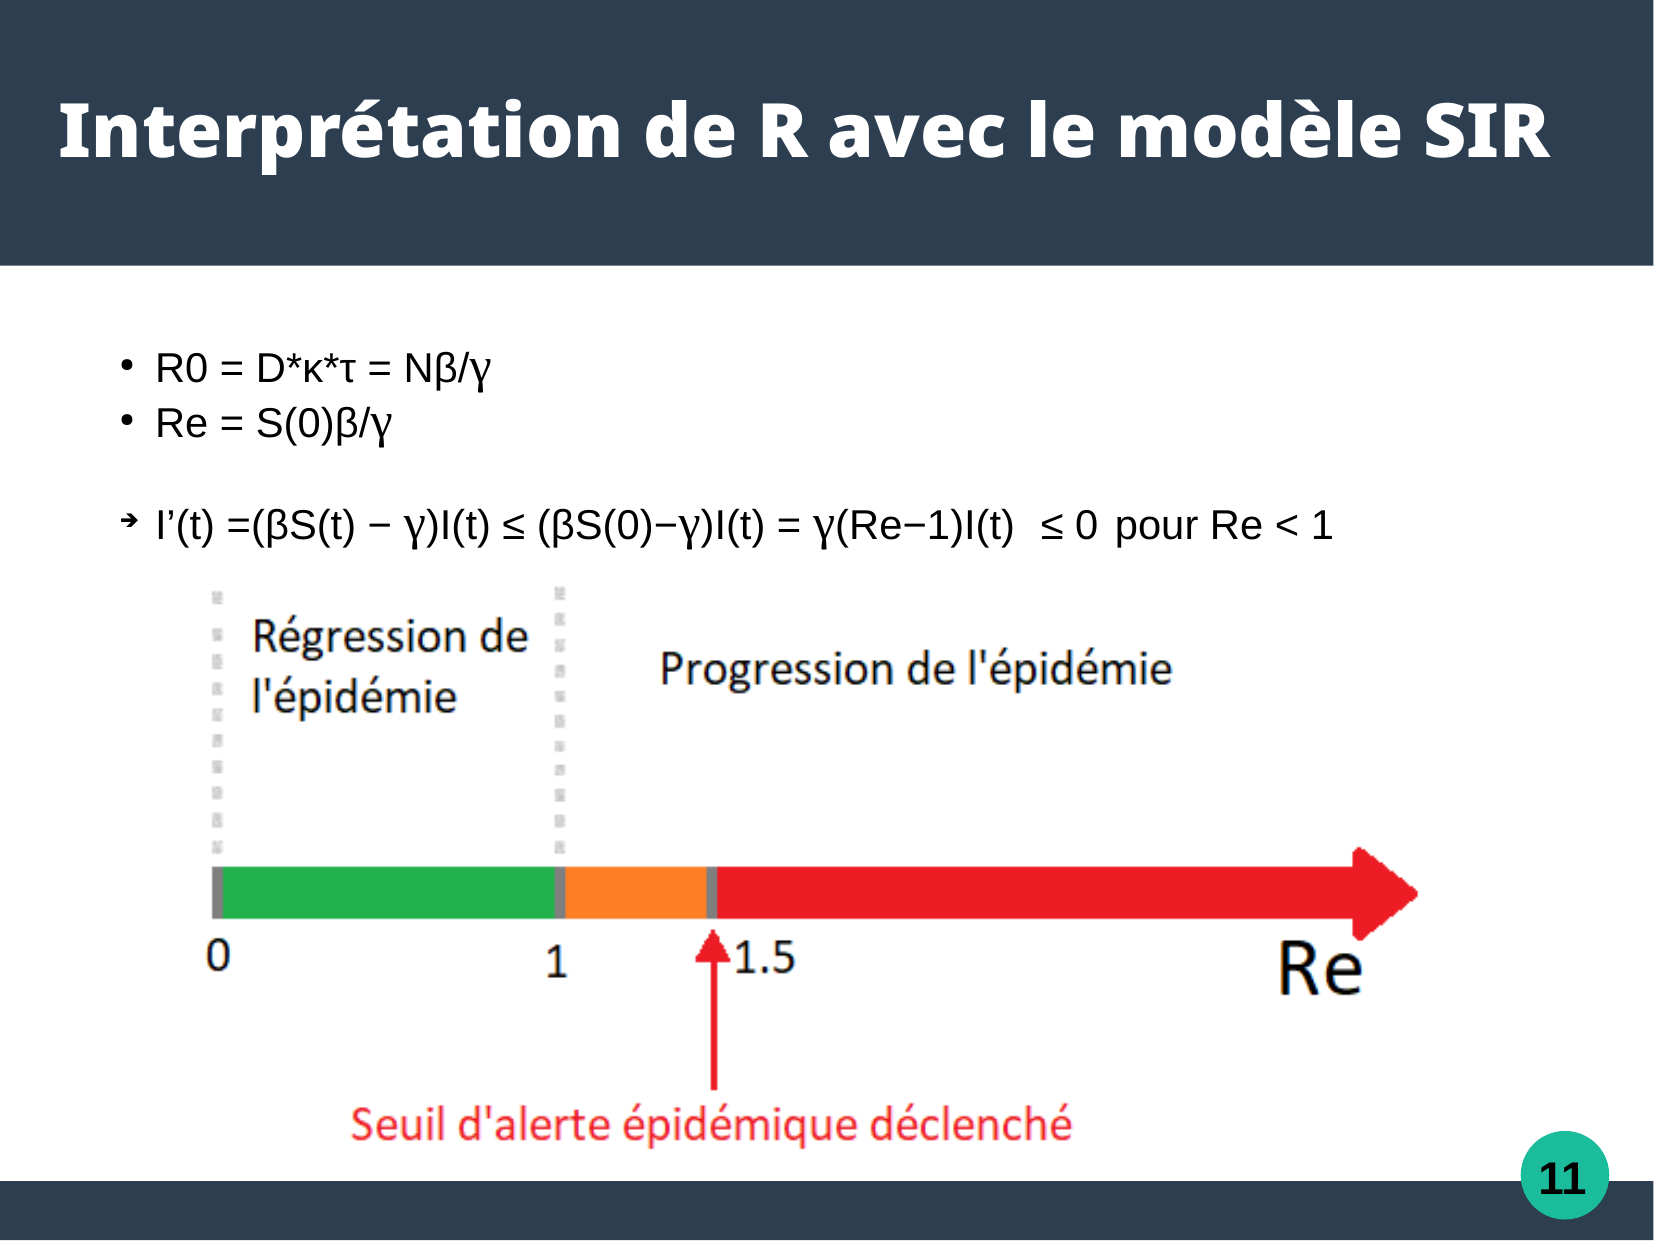

# Interprétation de R avec le modèle SIR
R0 = D*κ*τ = Nβ/γ
Re = S(0)β/γ
I’(t) =(βS(t) − γ)I(t) ≤ (βS(0)−γ)I(t) = γ(Re−1)I(t) 	≤ 0 	pour Re < 1
11